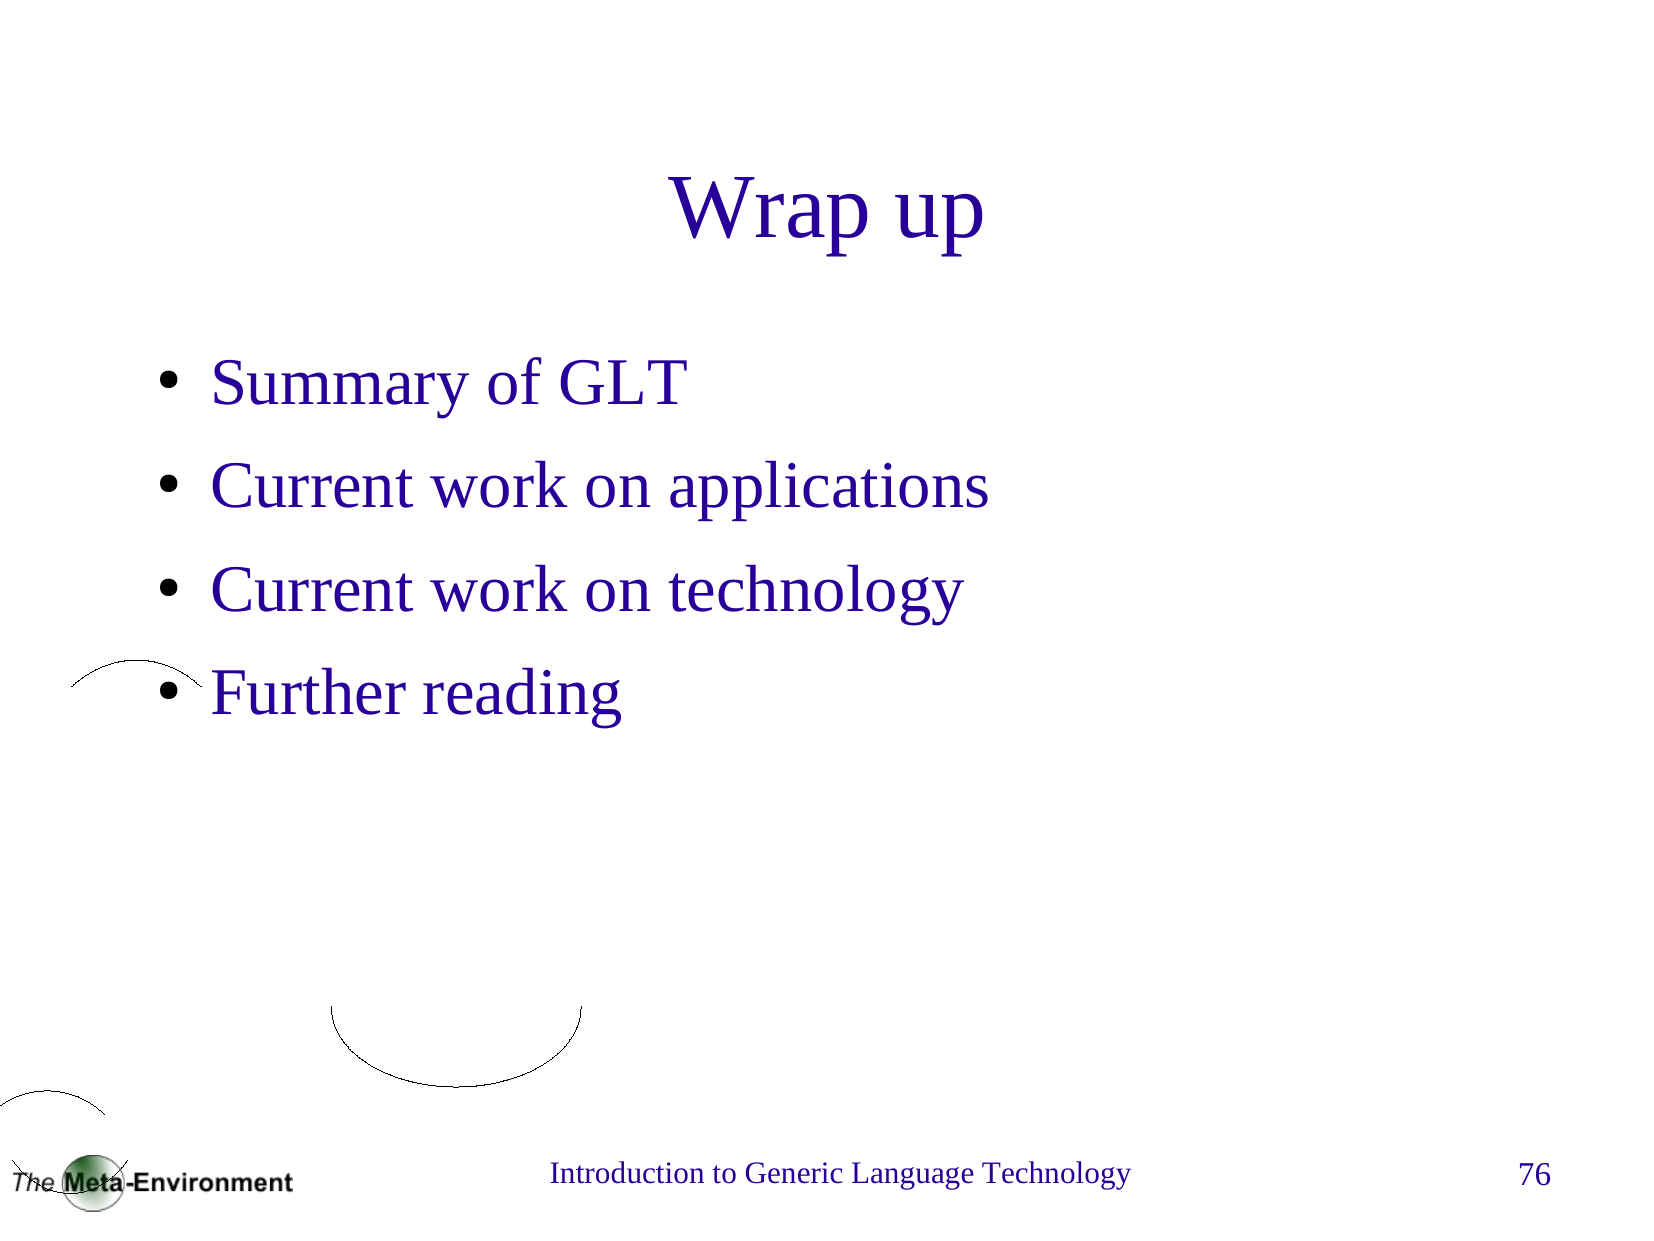

# Wrap up
Summary of GLT
Current work on applications
Current work on technology
Further reading